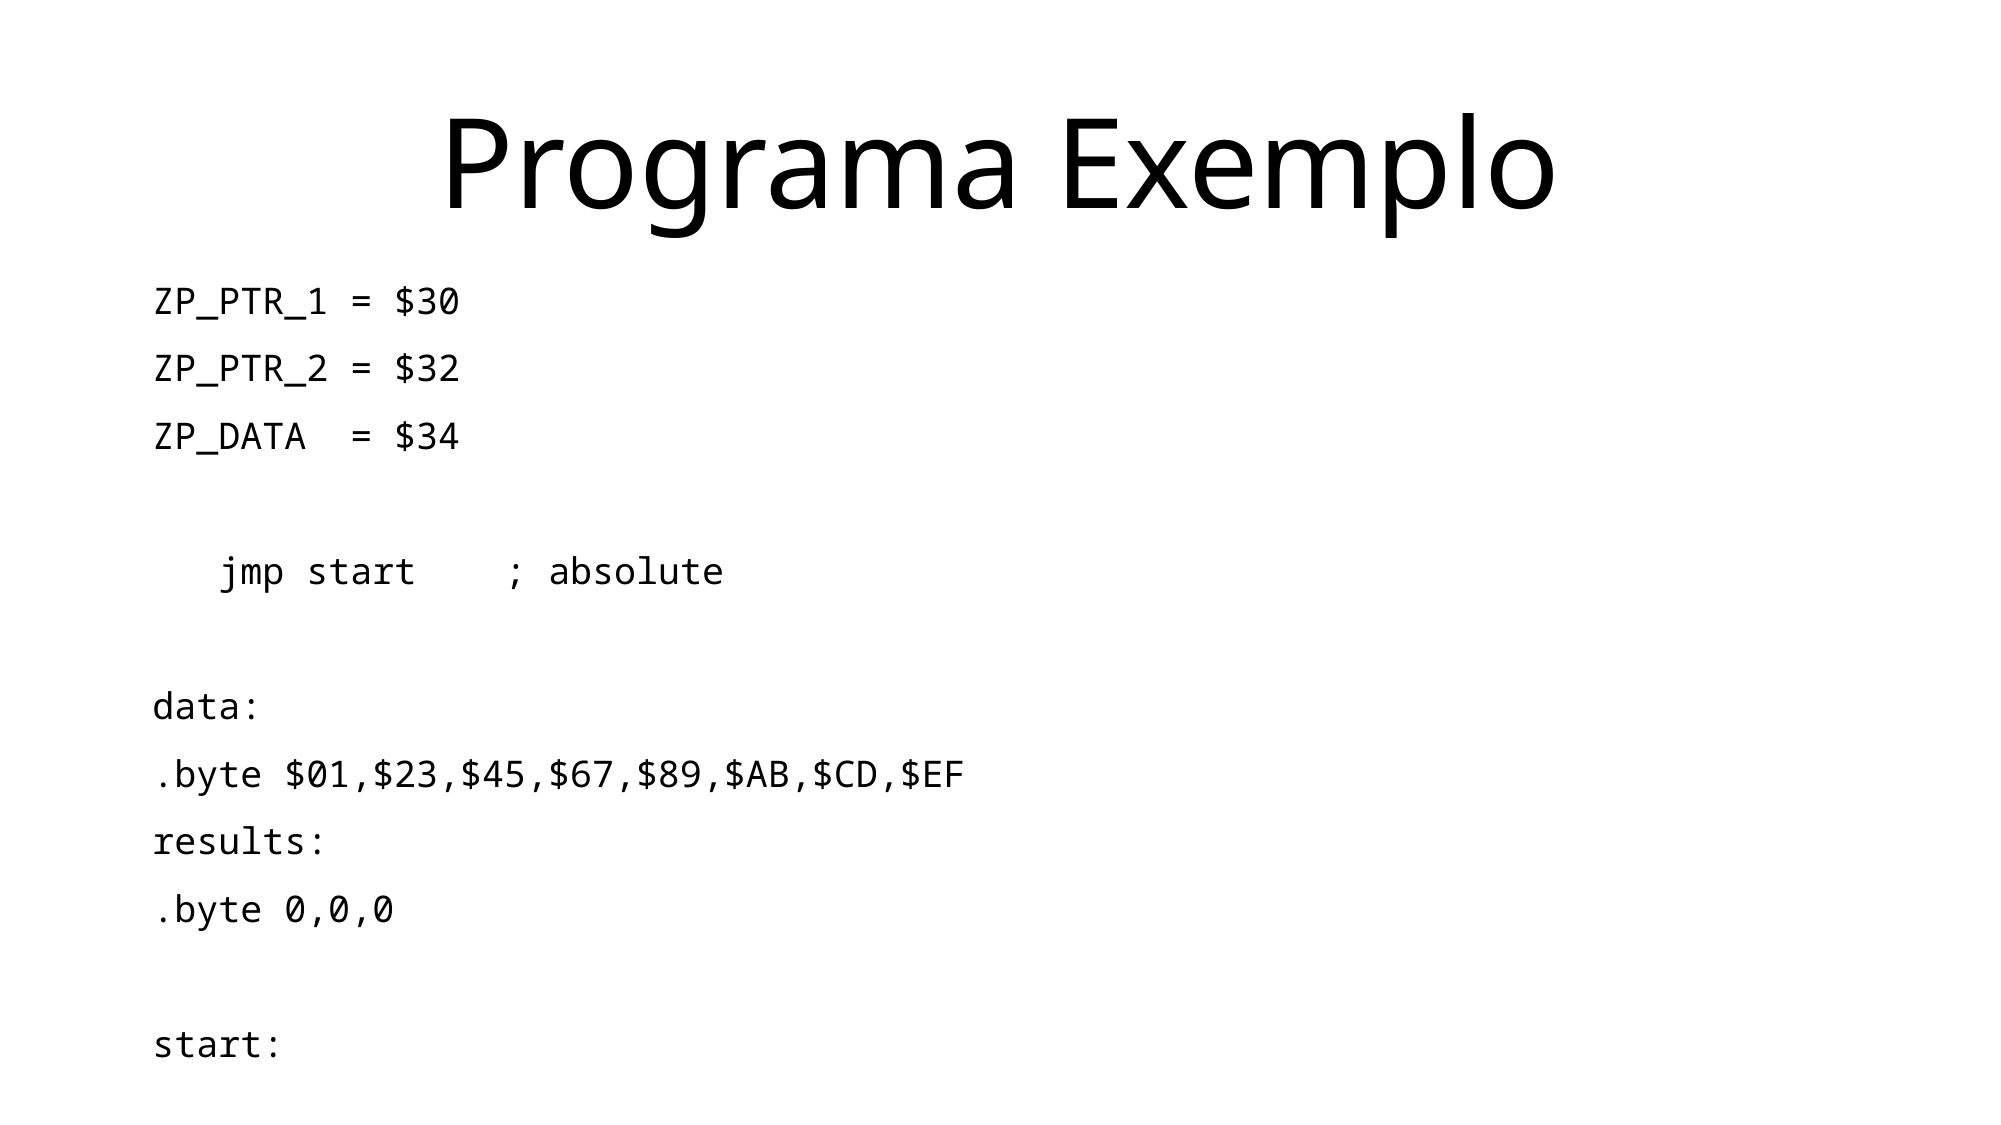

Programa Exemplo
# ZP_PTR_1 = $30
ZP_PTR_2 = $32
ZP_DATA = $34
 jmp start ; absolute
data:
.byte $01,$23,$45,$67,$89,$AB,$CD,$EF
results:
.byte 0,0,0
start: